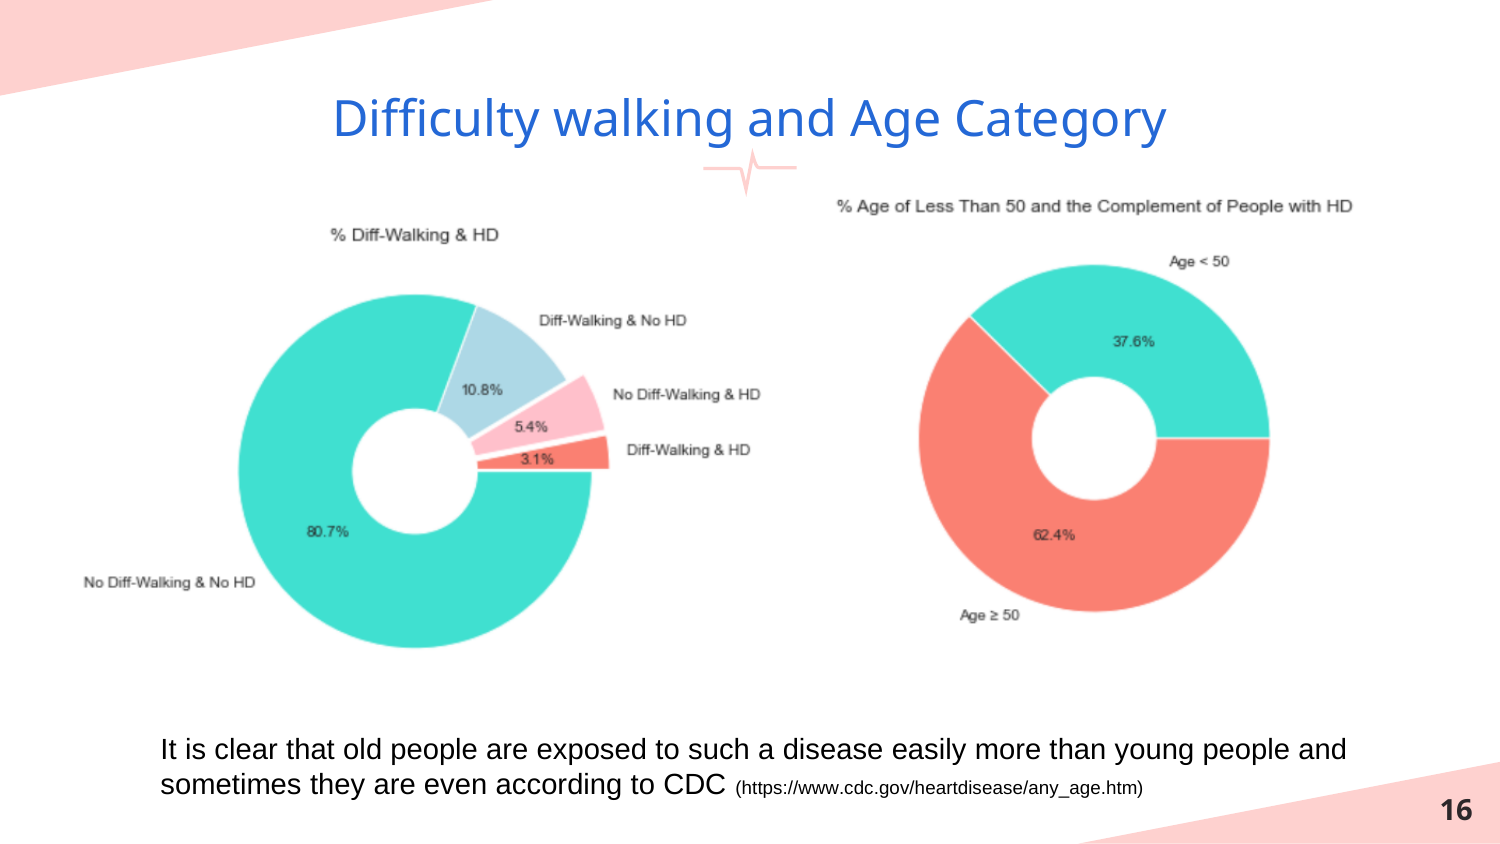

# Difficulty walking and Age Category
It is clear that old people are exposed to such a disease easily more than young people and sometimes they are even according to CDC (https://www.cdc.gov/heartdisease/any_age.htm)
16